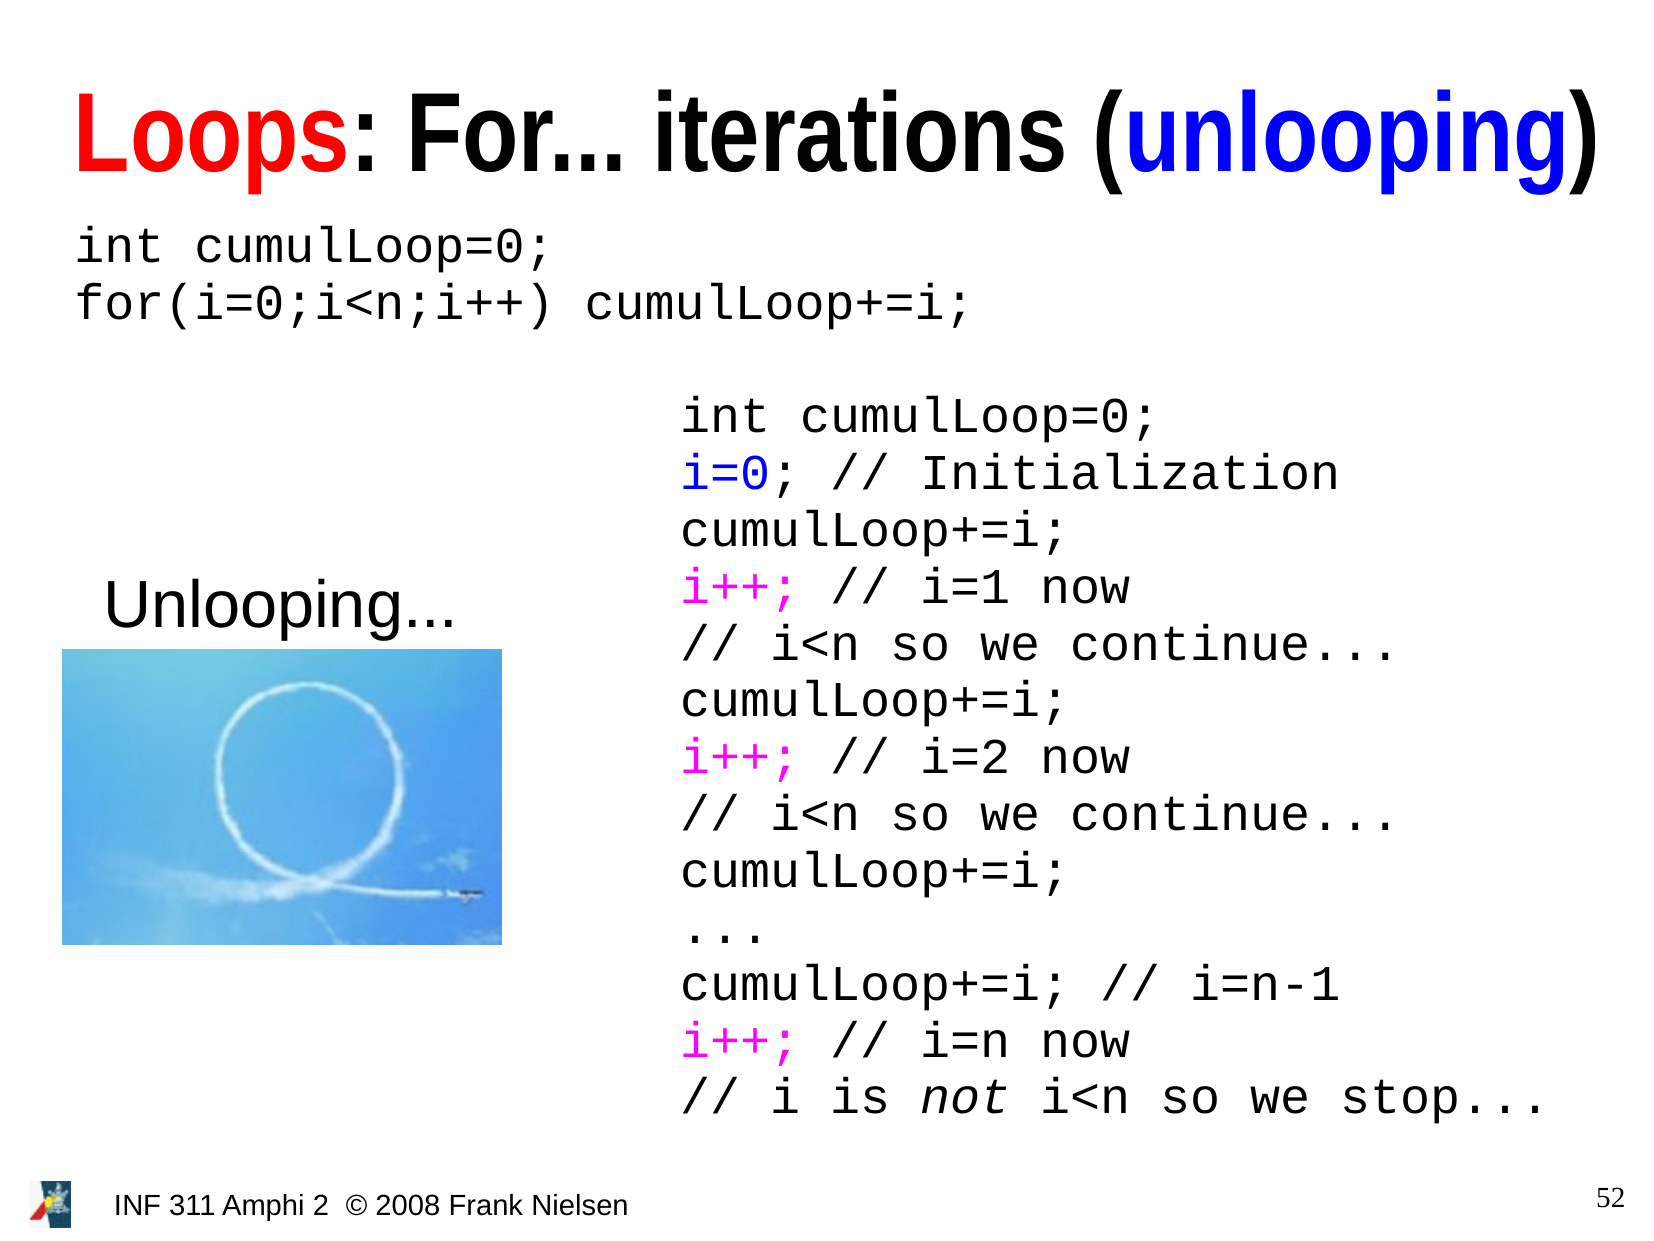

Loops: For... iterations (unlooping)
int cumulLoop=0;
for(i=0;i<n;i++) cumulLoop+=i;
int cumulLoop=0;
i=0; // Initialization
cumulLoop+=i;
i++; // i=1 now
// i<n so we continue...
cumulLoop+=i;
i++; // i=2 now
// i<n so we continue...
cumulLoop+=i;
...
cumulLoop+=i; // i=n-1
i++; // i=n now
// i is not i<n so we stop...
Unlooping...